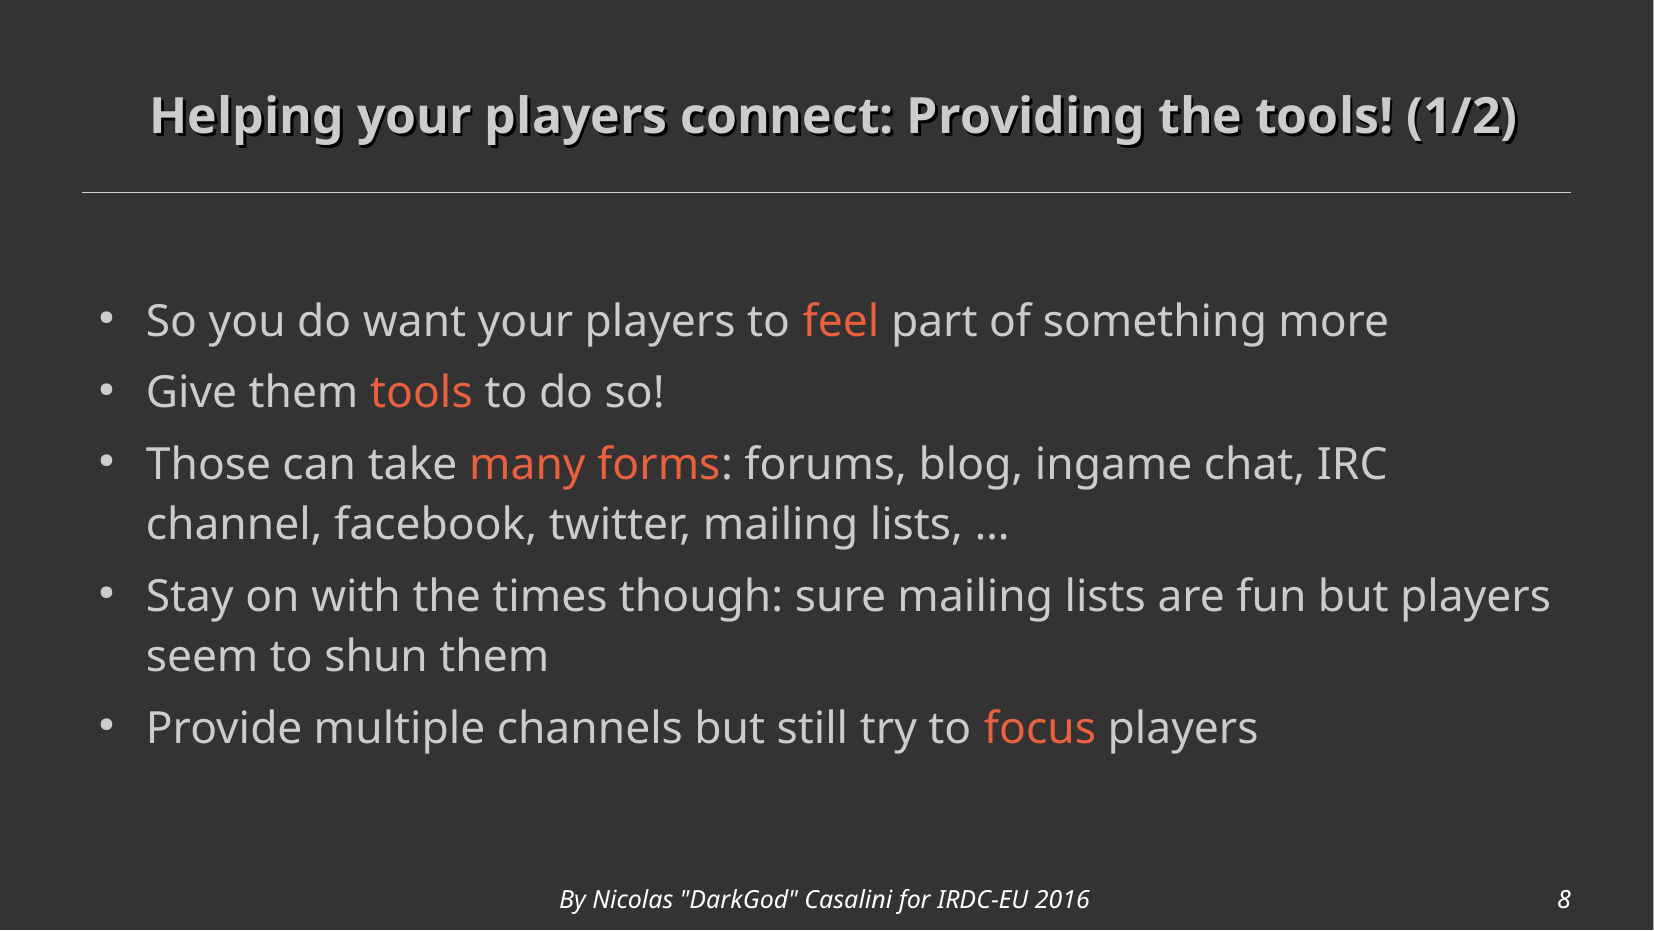

# Helping your players connect: Providing the tools! (1/2)
So you do want your players to feel part of something more
Give them tools to do so!
Those can take many forms: forums, blog, ingame chat, IRC channel, facebook, twitter, mailing lists, …
Stay on with the times though: sure mailing lists are fun but players seem to shun them
Provide multiple channels but still try to focus players
By Nicolas "DarkGod" Casalini for IRDC-EU 2016
8